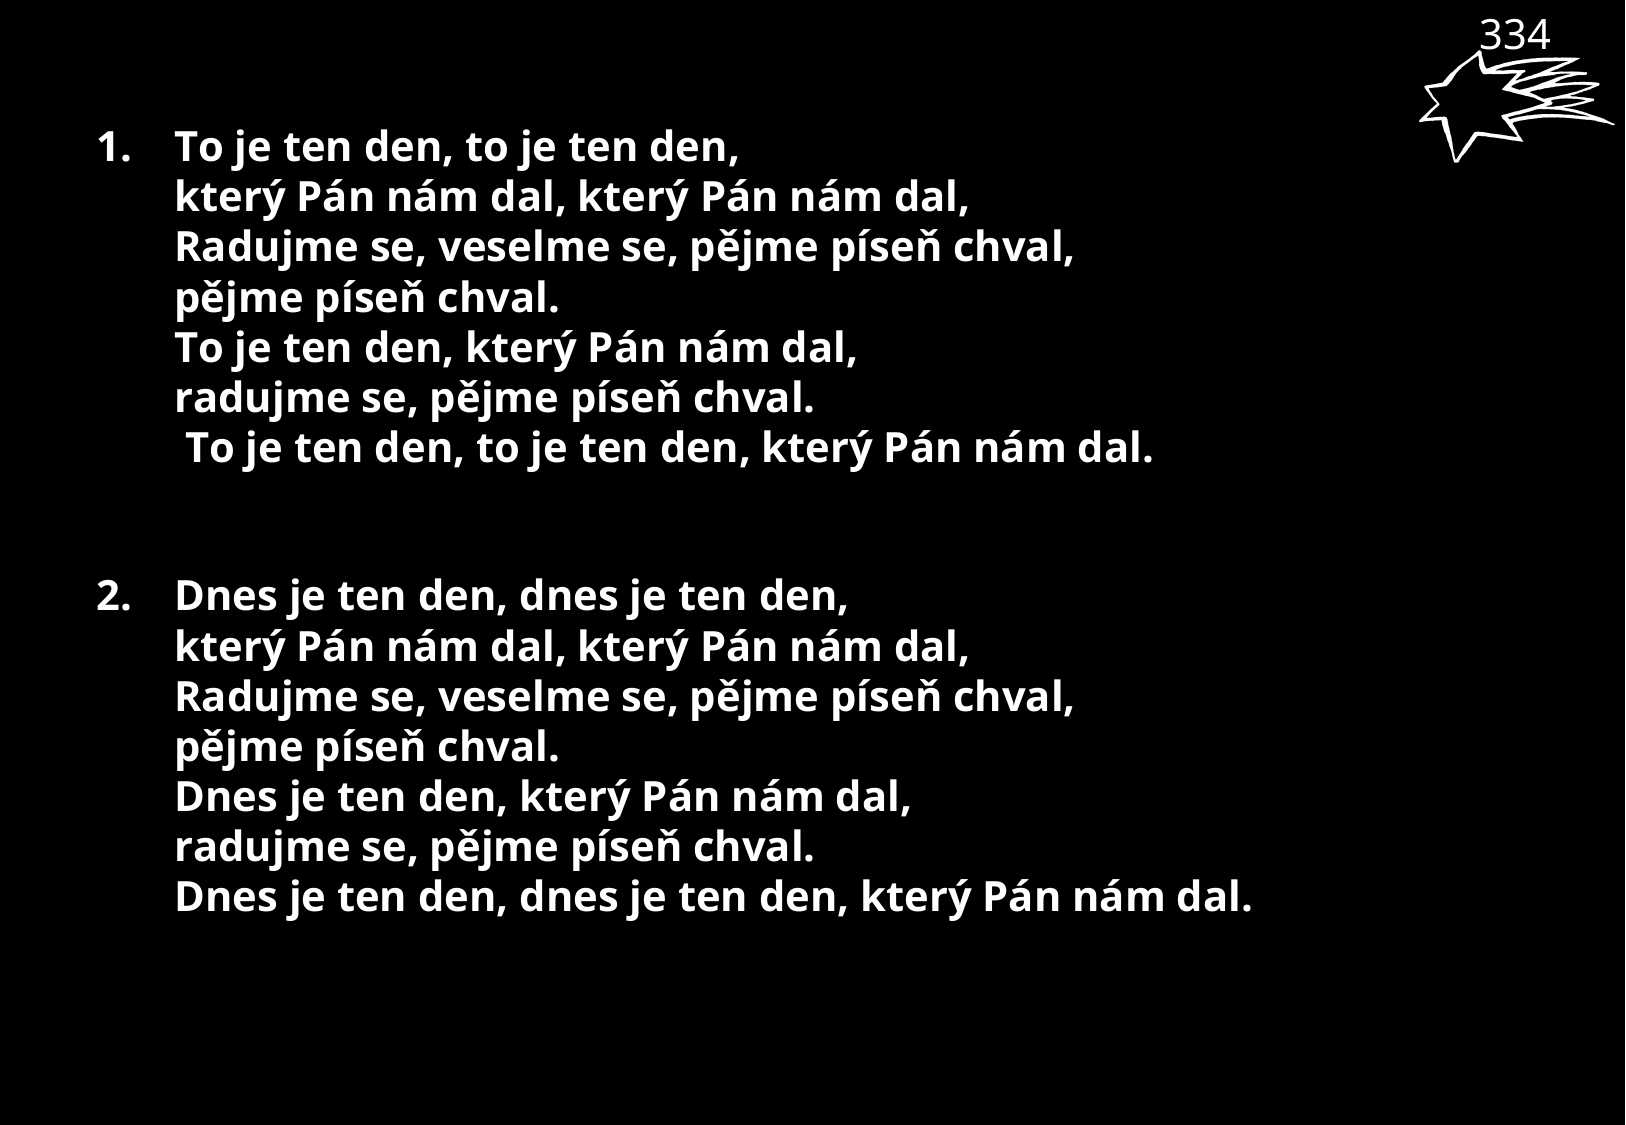

334
# To je ten den, to je ten den, který Pán nám dal, který Pán nám dal, Radujme se, veselme se, pějme píseň chval, pějme píseň chval. To je ten den, který Pán nám dal, radujme se, pějme píseň chval. To je ten den, to je ten den, který Pán nám dal.
2. 	Dnes je ten den, dnes je ten den,
který Pán nám dal, který Pán nám dal,
Radujme se, veselme se, pějme píseň chval,
pějme píseň chval.
Dnes je ten den, který Pán nám dal,
radujme se, pějme píseň chval.
Dnes je ten den, dnes je ten den, který Pán nám dal.